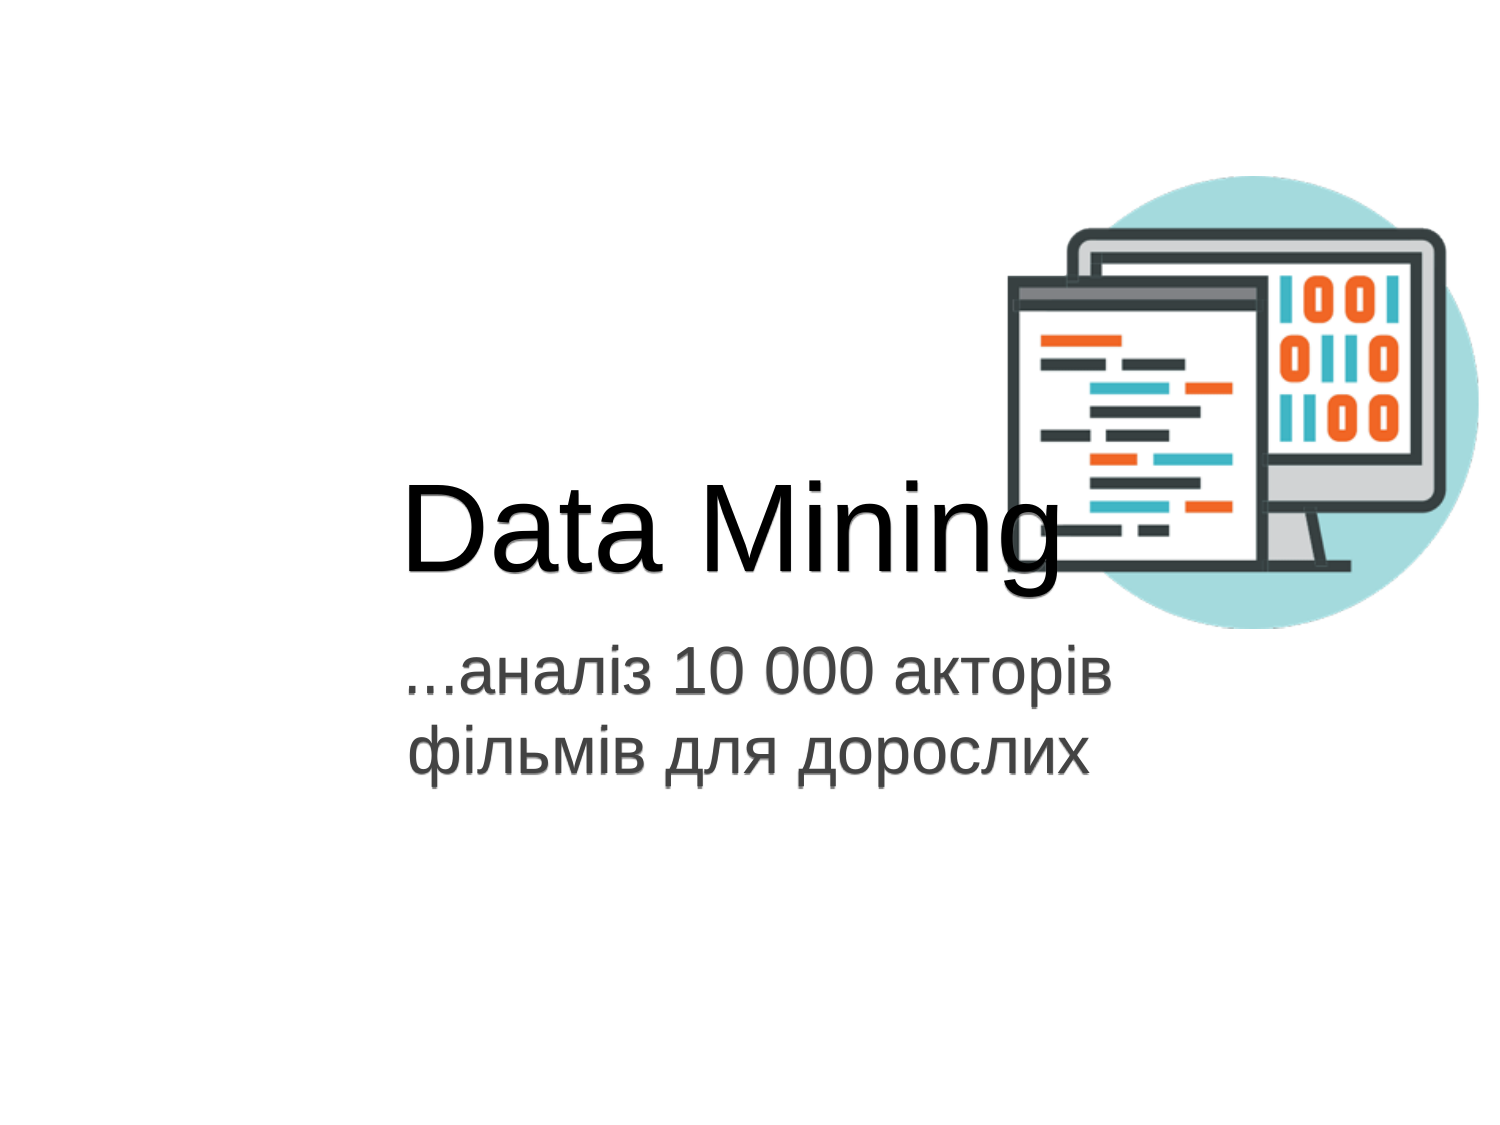

# Data Mining
 ...аналіз 10 000 акторів фільмів для дорослих